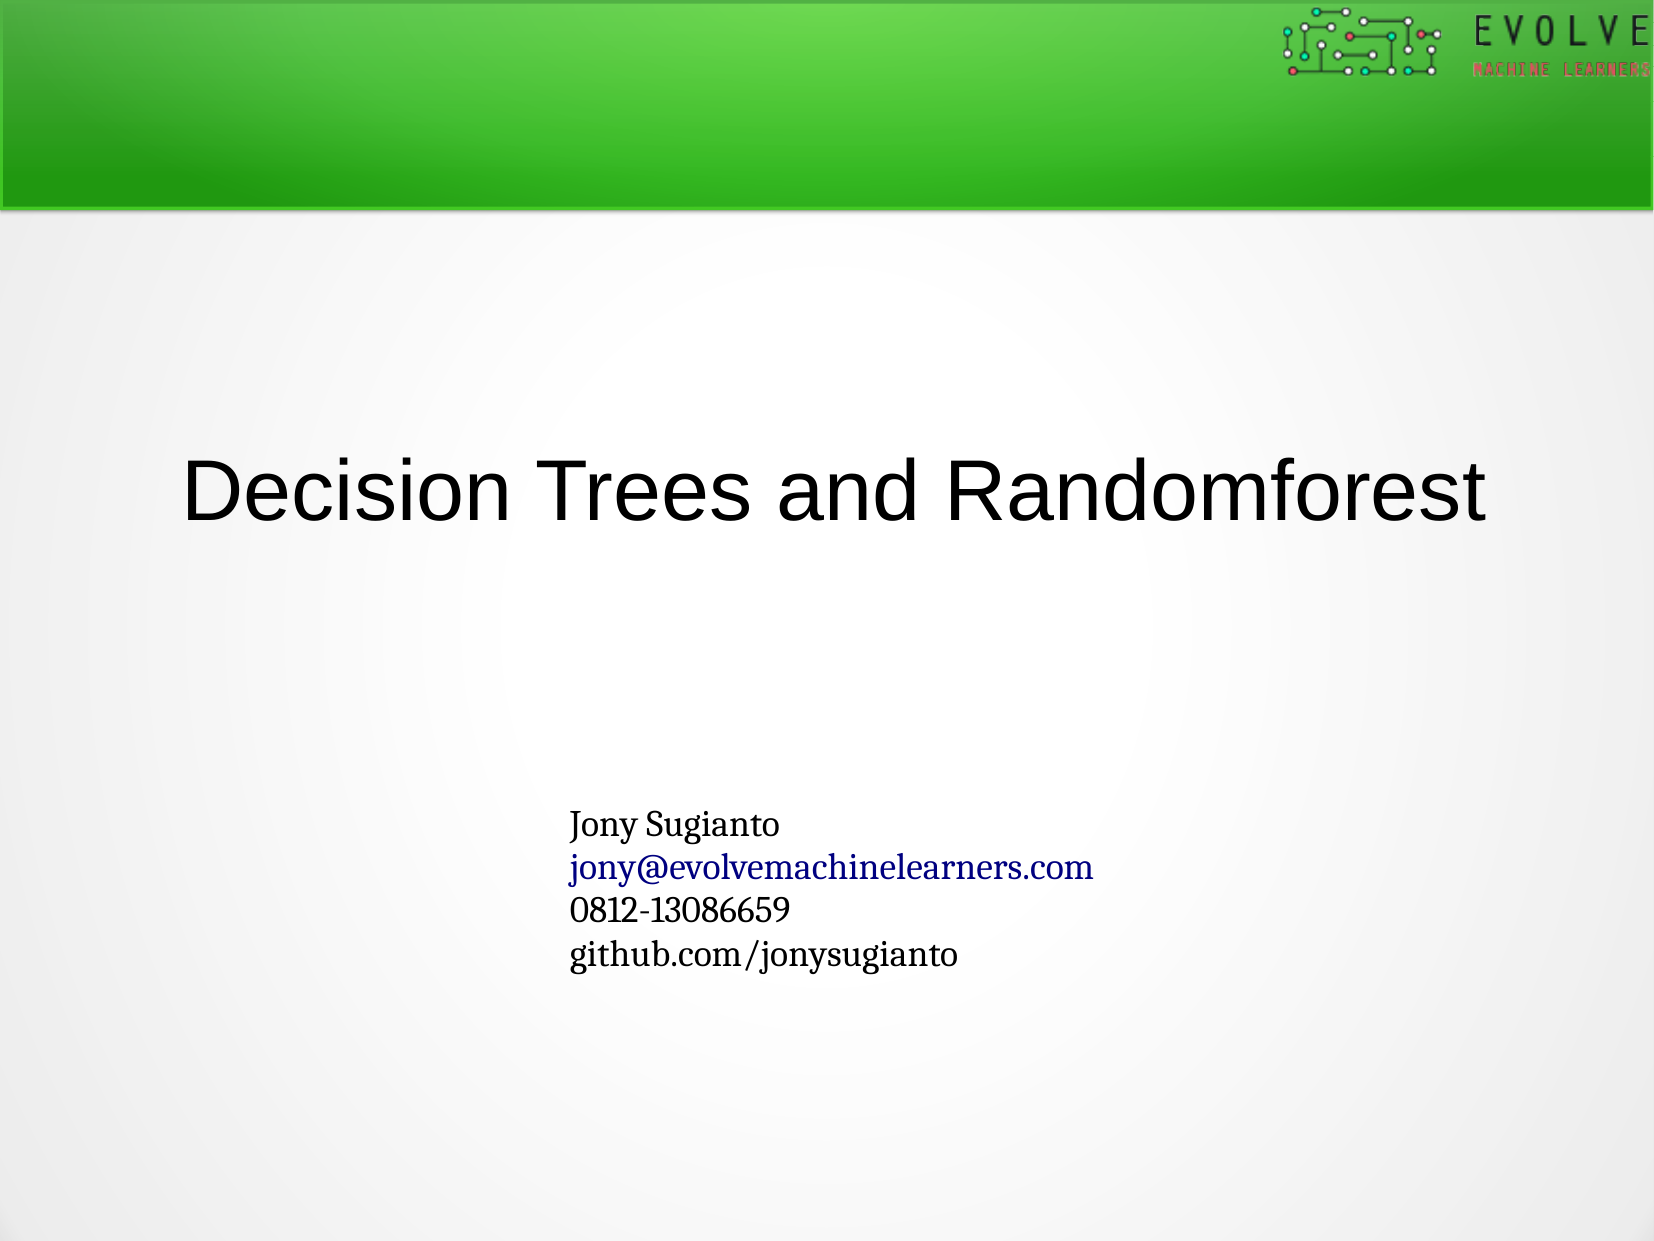

# Decision Trees and Randomforest
Jony Sugianto
jony@evolvemachinelearners.com
0812-13086659
github.com/jonysugianto